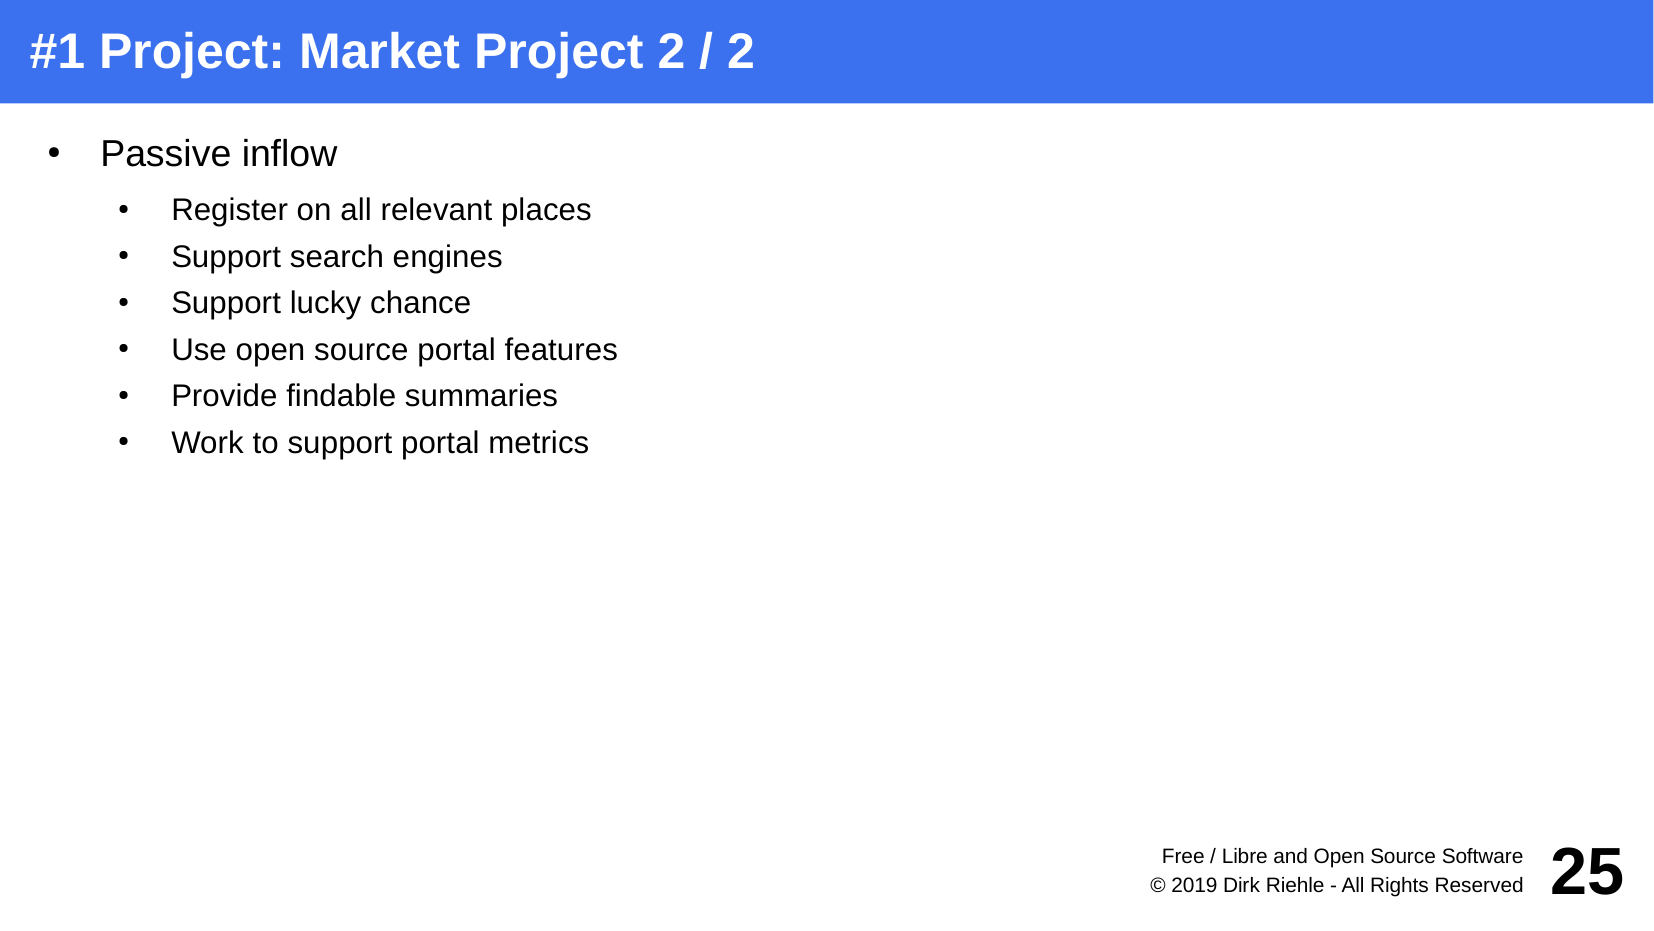

# #1 Project: Market Project 2 / 2
Passive inflow
Register on all relevant places
Support search engines
Support lucky chance
Use open source portal features
Provide findable summaries
Work to support portal metrics
Free / Libre and Open Source Software
25
© 2019 Dirk Riehle - All Rights Reserved